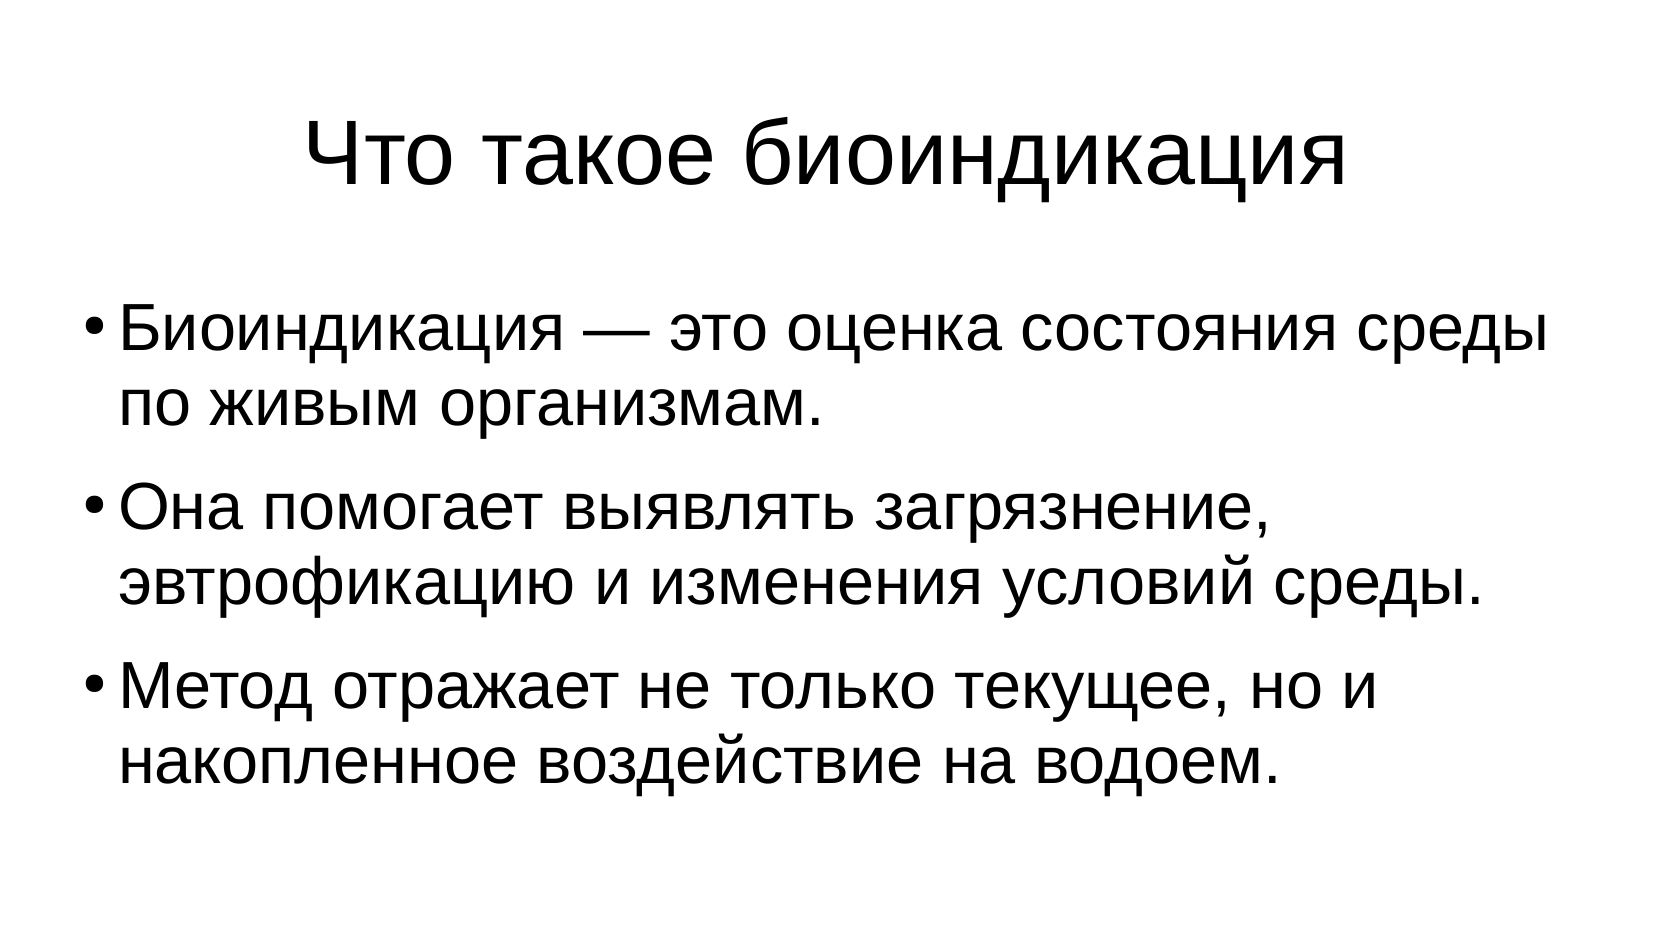

# Что такое биоиндикация
Биоиндикация — это оценка состояния среды по живым организмам.
Она помогает выявлять загрязнение, эвтрофикацию и изменения условий среды.
Метод отражает не только текущее, но и накопленное воздействие на водоем.